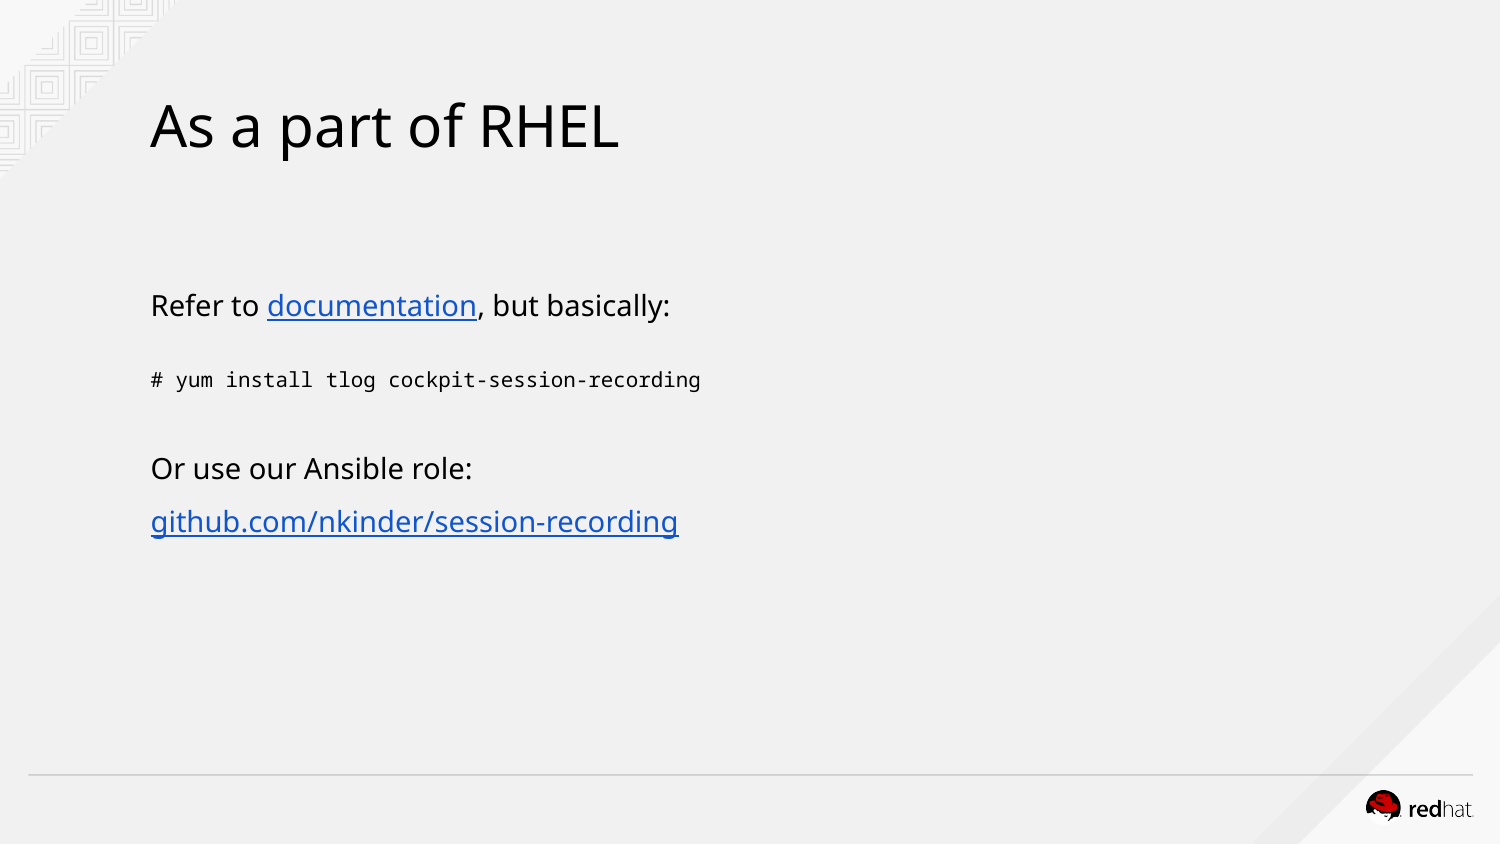

# As a part of RHEL
Refer to documentation, but basically:
Or use our Ansible role:
github.com/nkinder/session-recording
# yum install tlog cockpit-session-recording